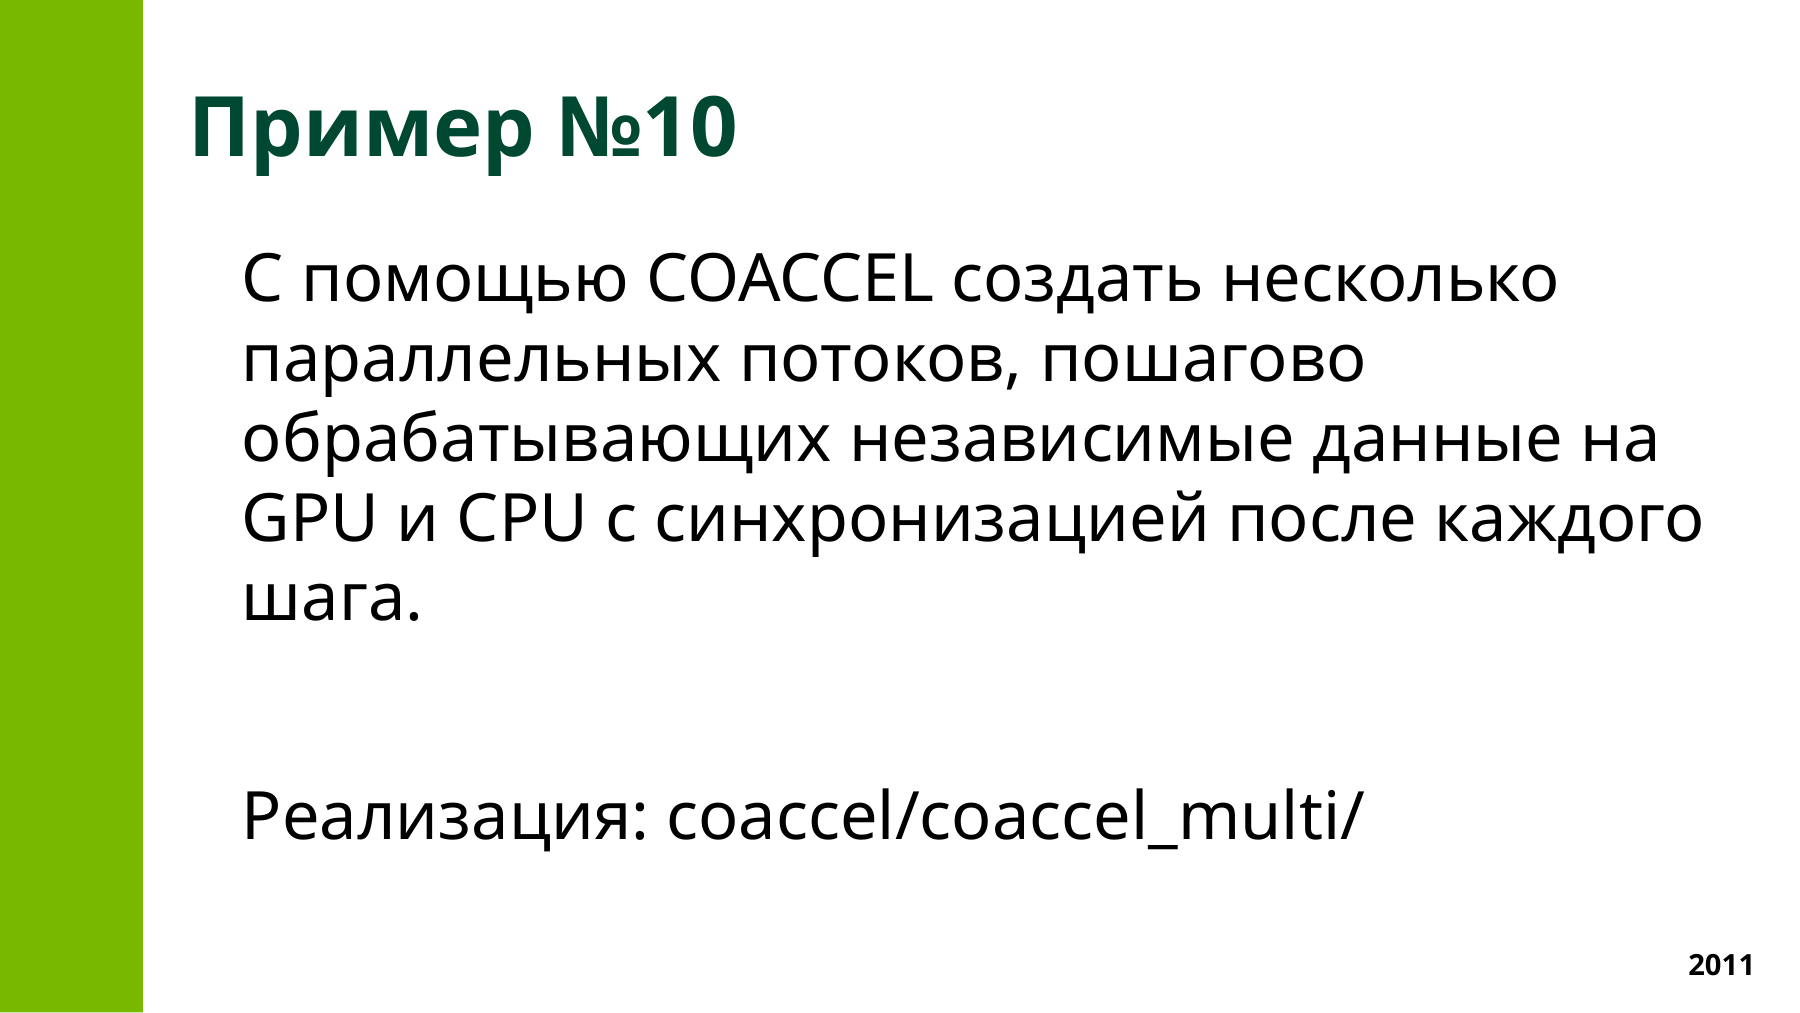

Пример №10
# С помощью COACCEL создать несколько параллельных потоков, пошагово обрабатывающих независимые данные на GPU и CPU с синхронизацией после каждого шага.
Реализация: coaccel/coaccel_multi/